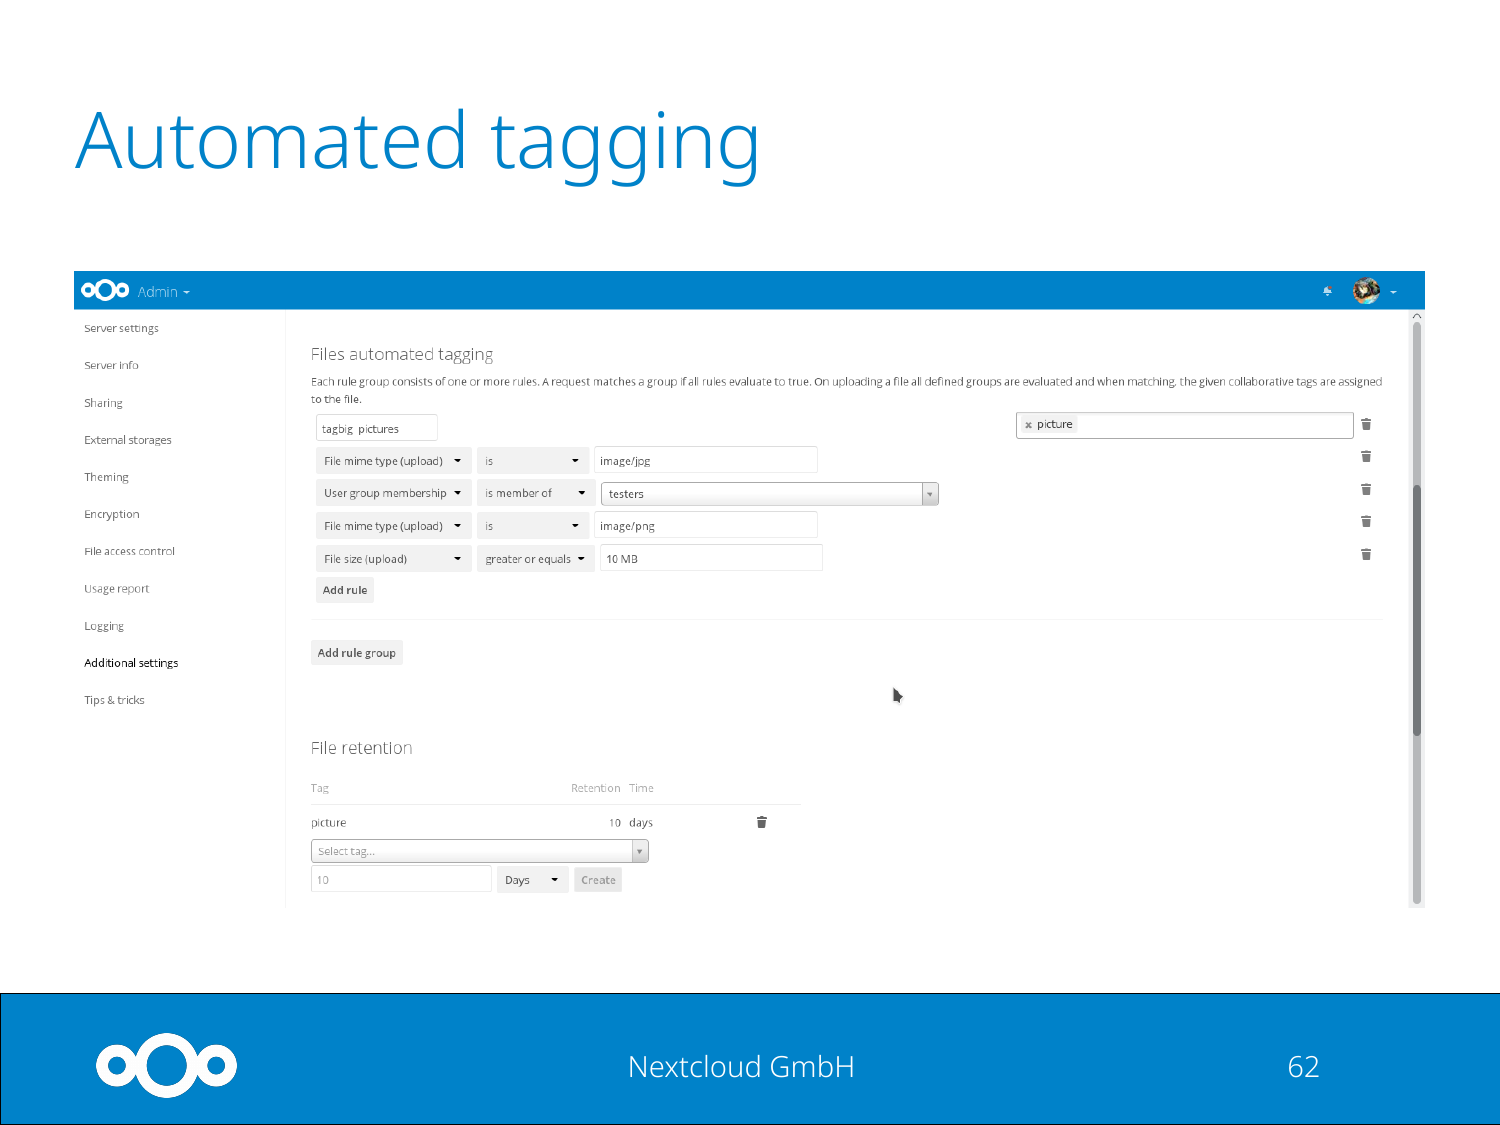

# Automated tagging
© struktur AG
62